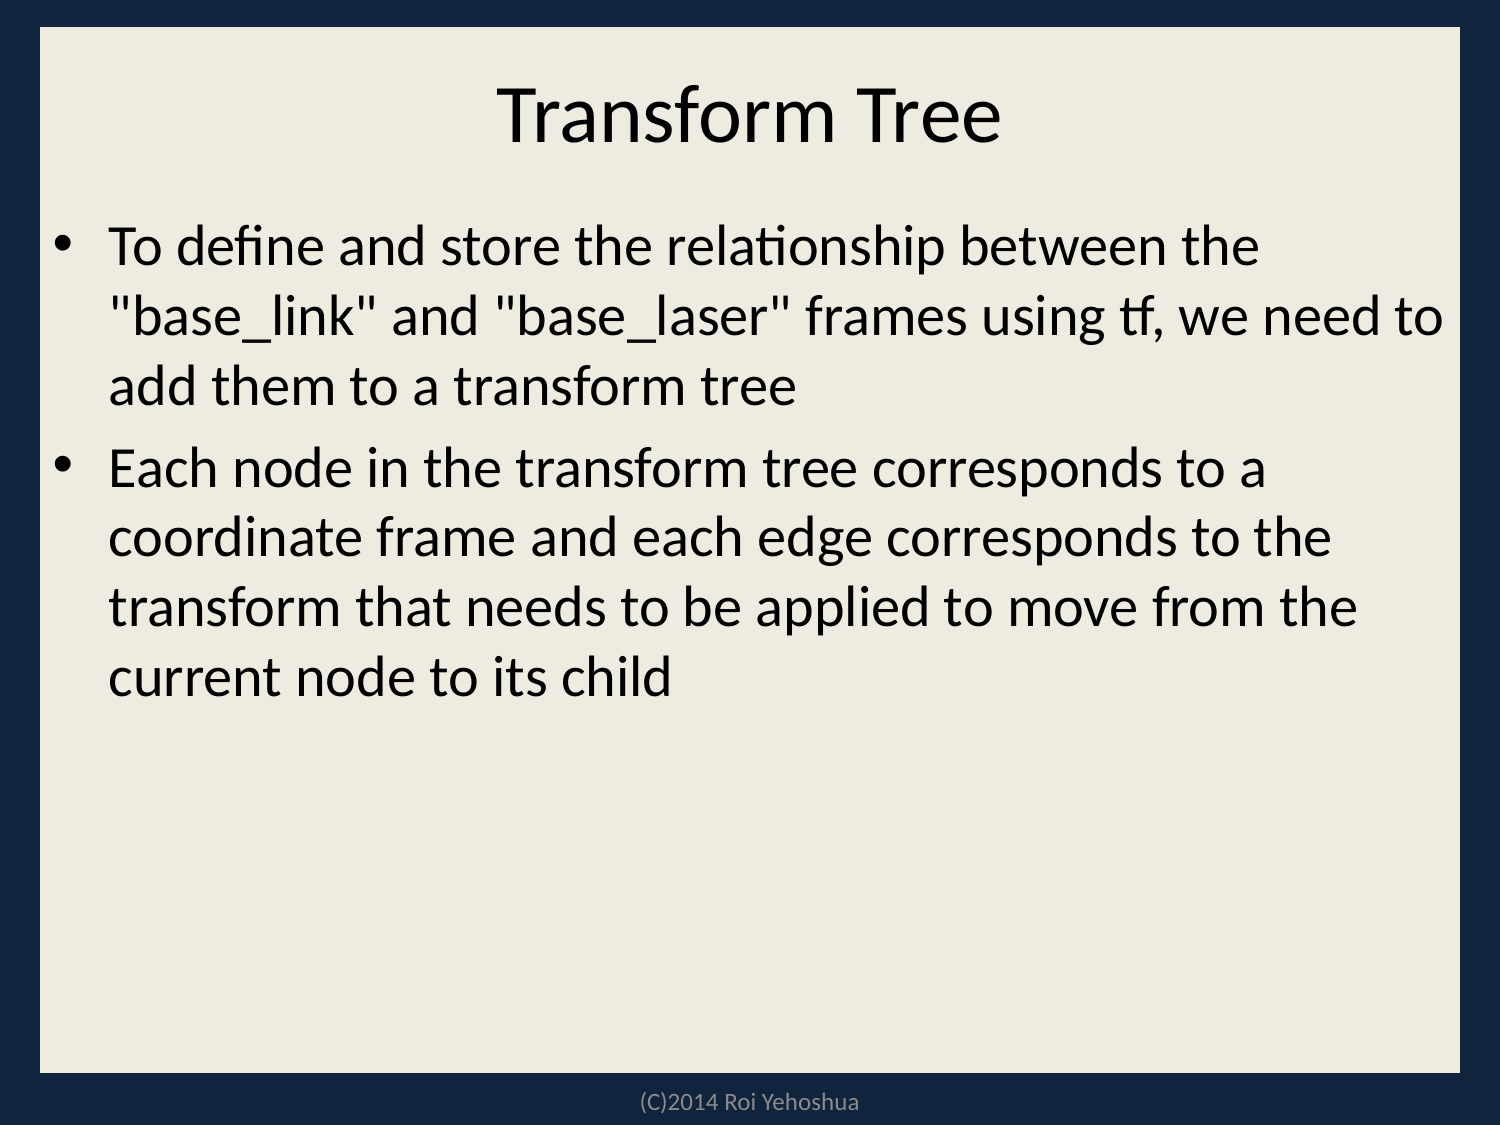

# Transform Tree
To define and store the relationship between the "base_link" and "base_laser" frames using tf, we need to add them to a transform tree
Each node in the transform tree corresponds to a coordinate frame and each edge corresponds to the transform that needs to be applied to move from the current node to its child
(C)2014 Roi Yehoshua